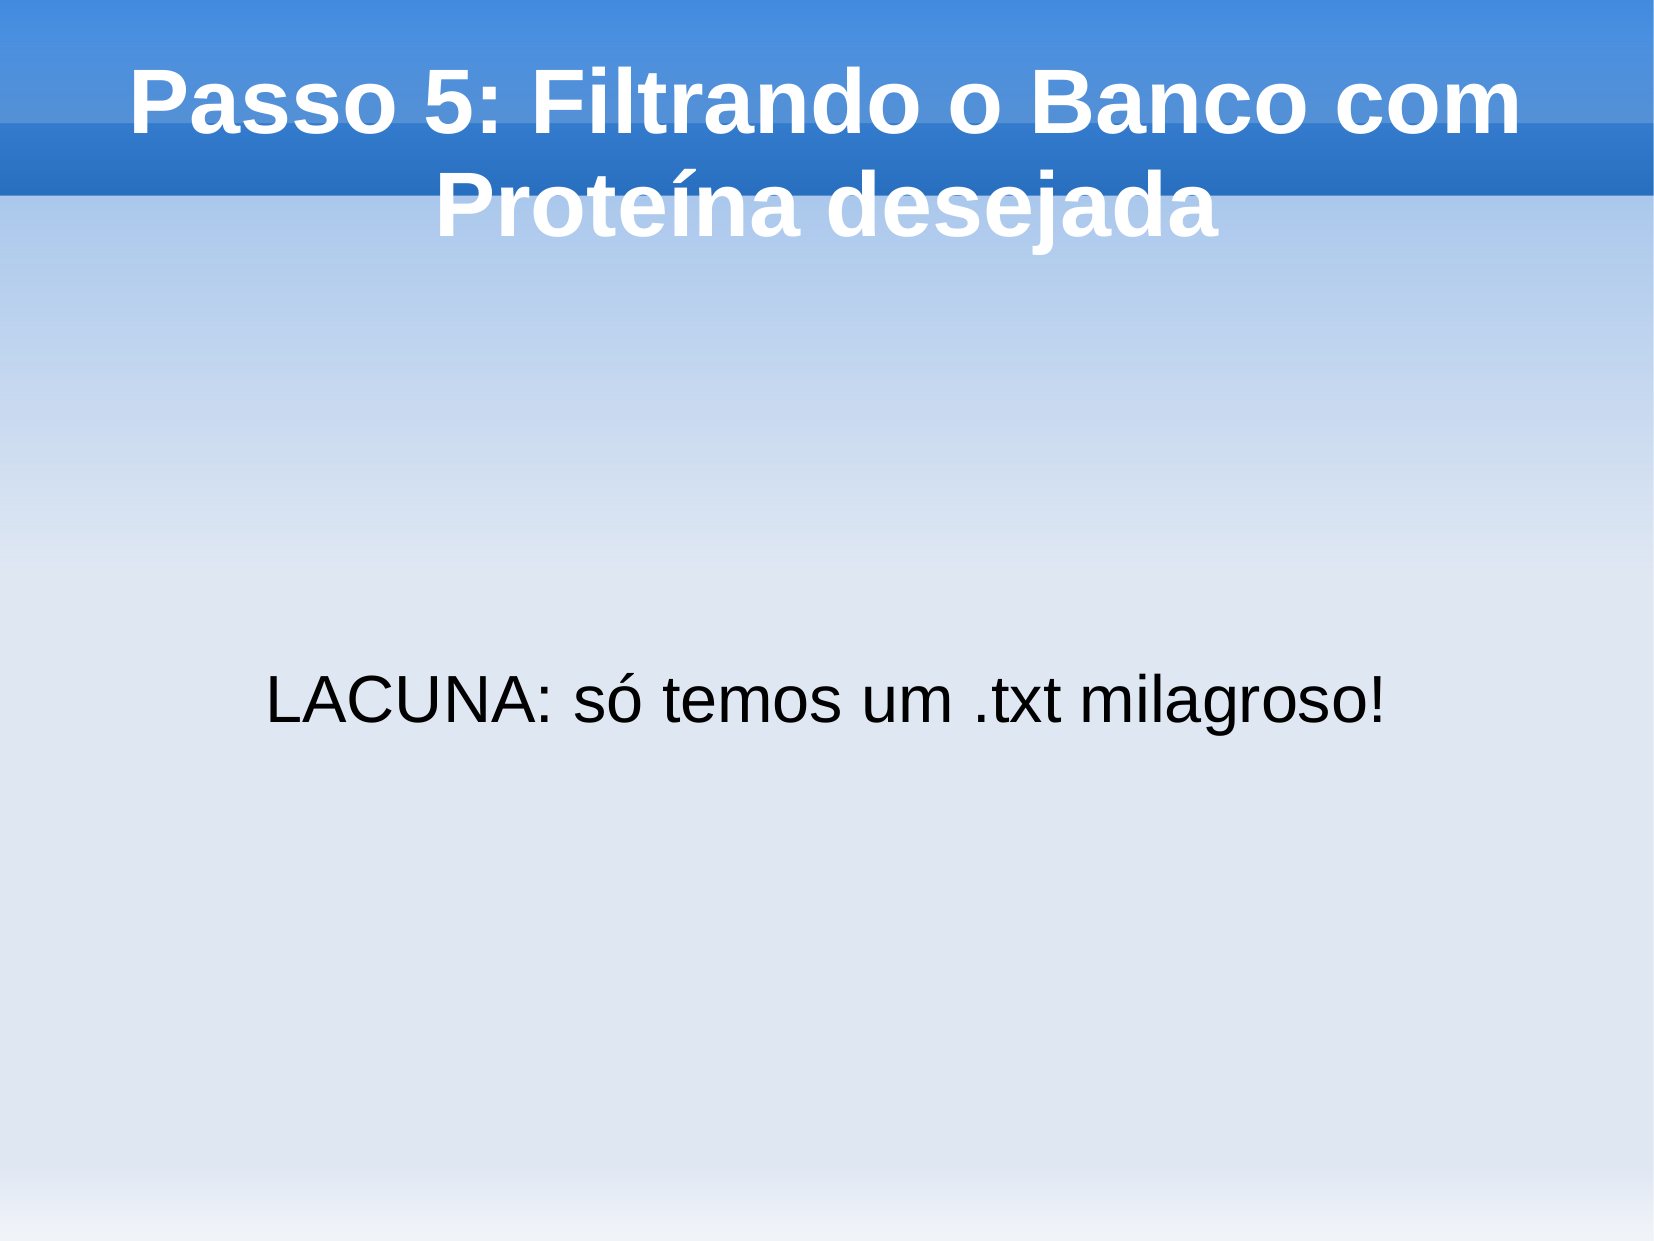

# Passo 5: Filtrando o Banco com Proteína desejada
LACUNA: só temos um .txt milagroso!